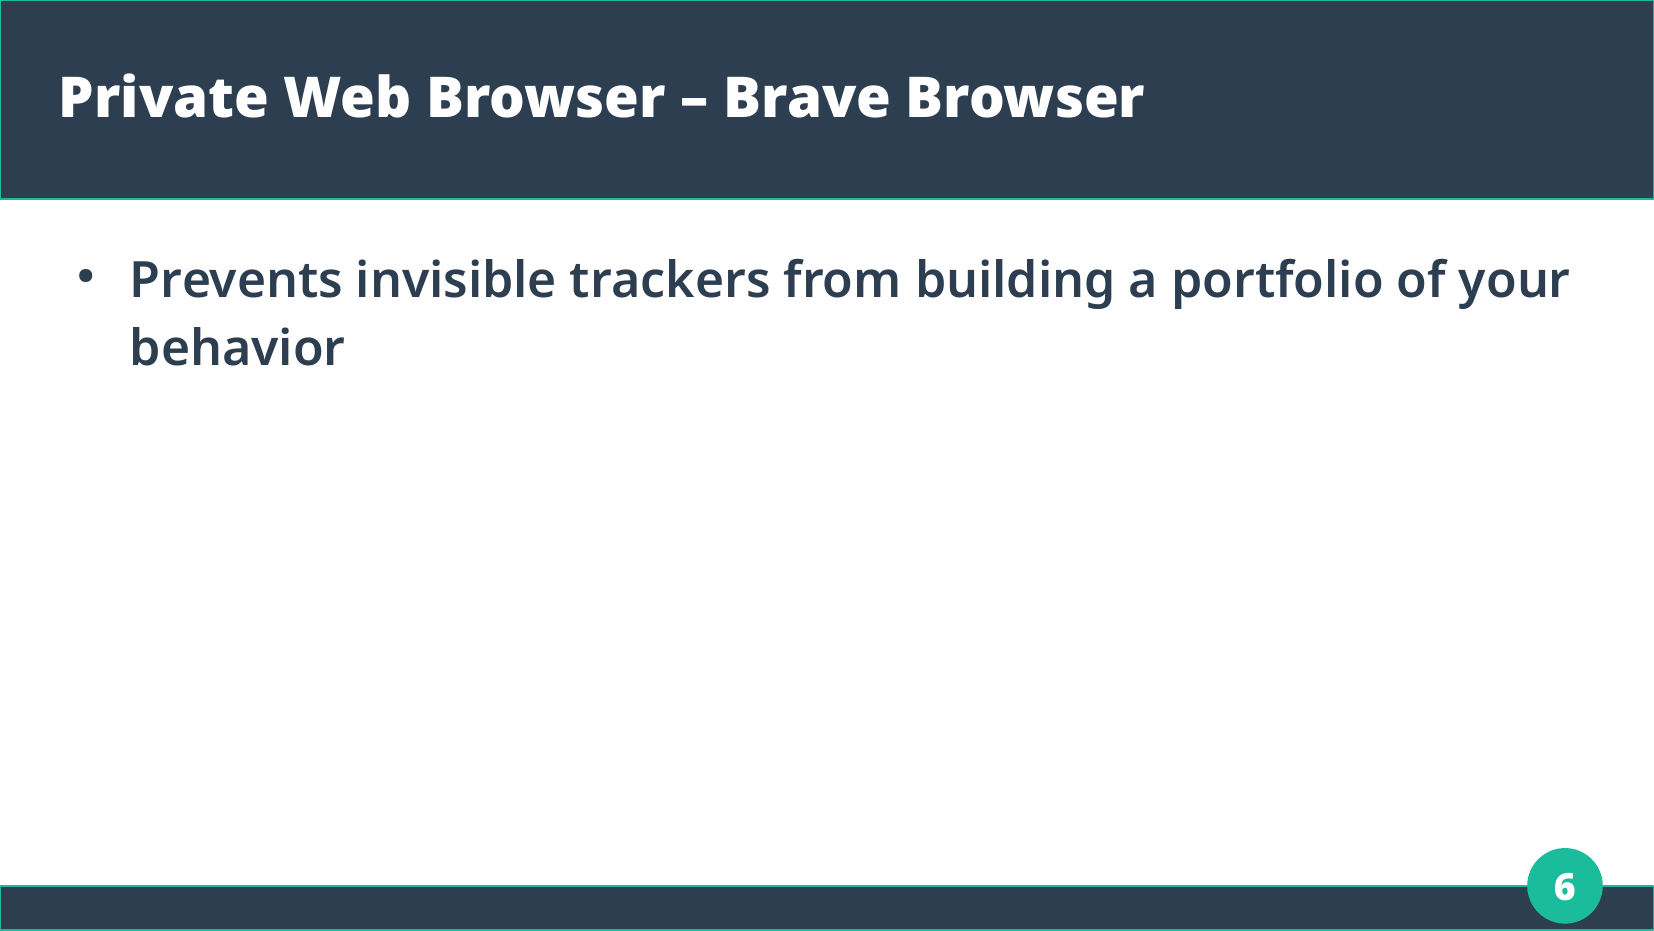

# Private Web Browser – Brave Browser
Prevents invisible trackers from building a portfolio of your behavior
6